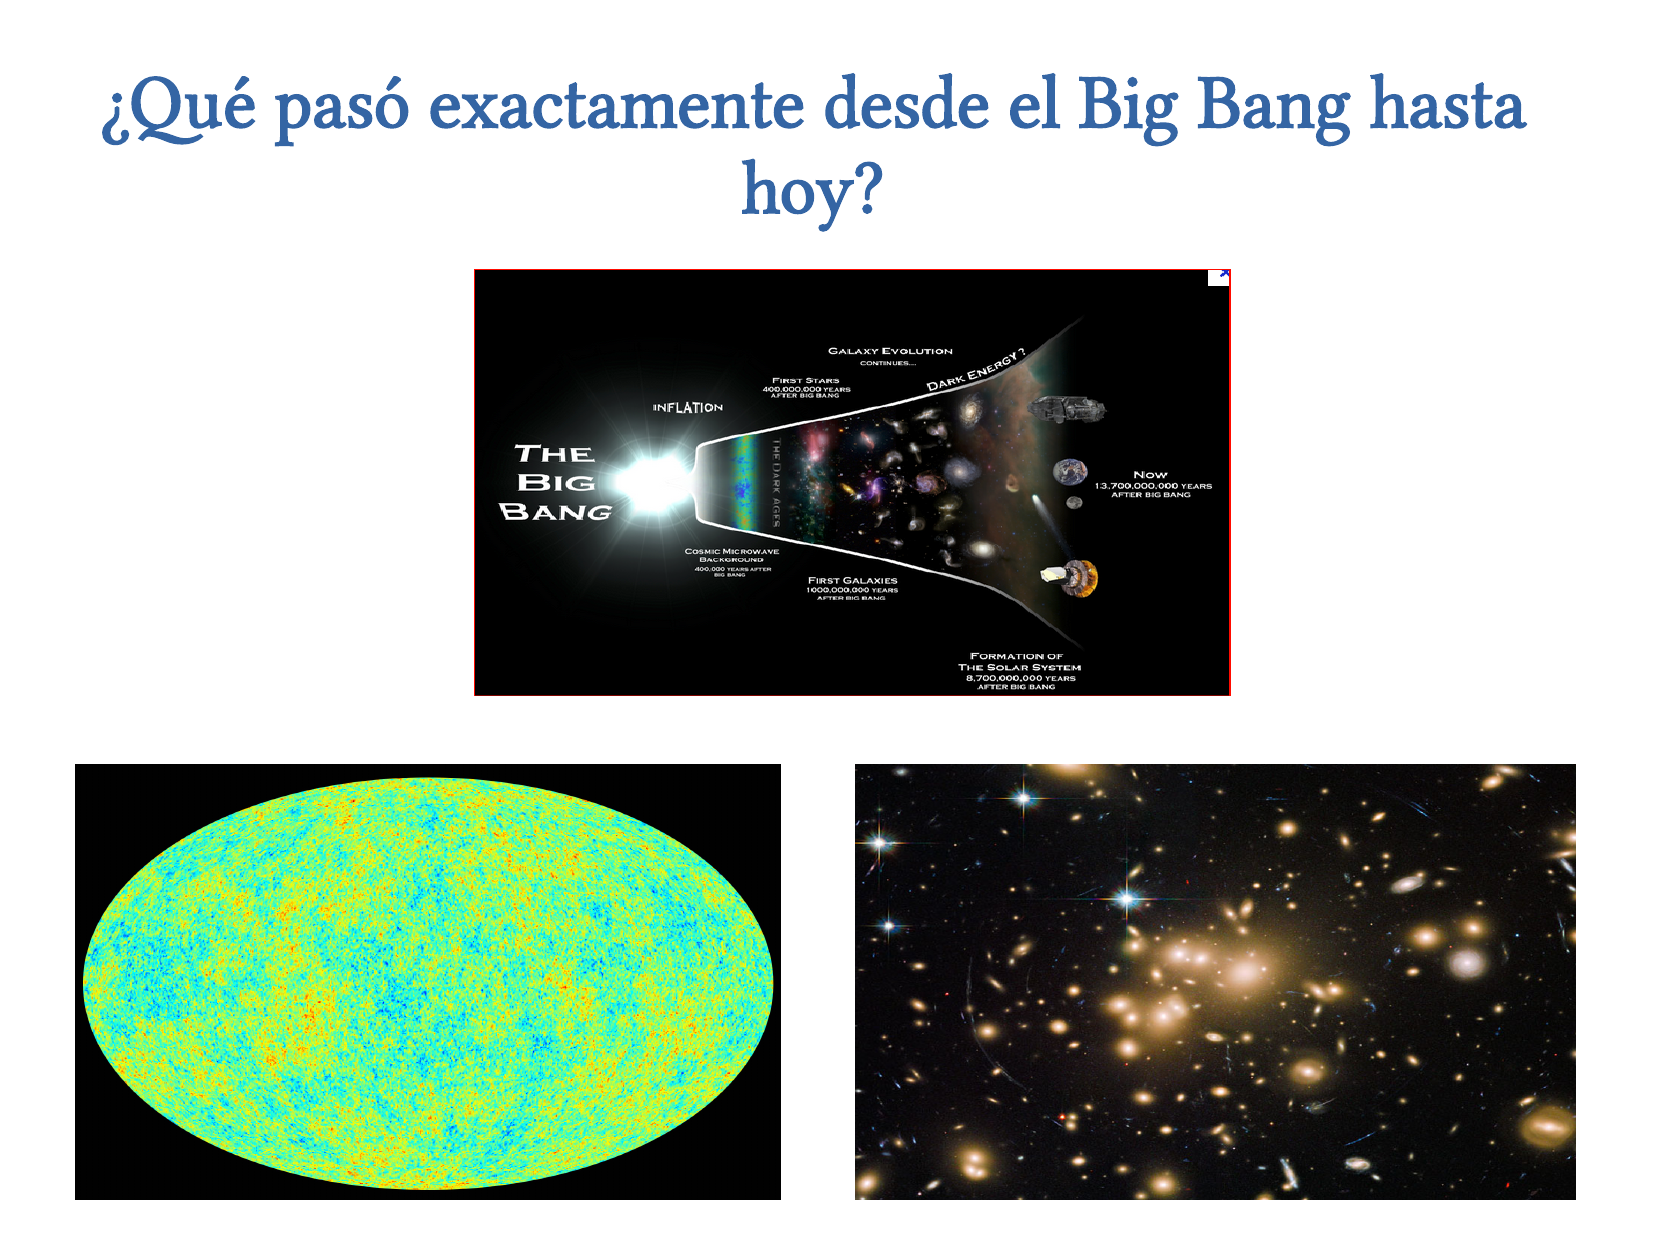

# ¿Qué pasó exactamente desde el Big Bang hasta hoy?